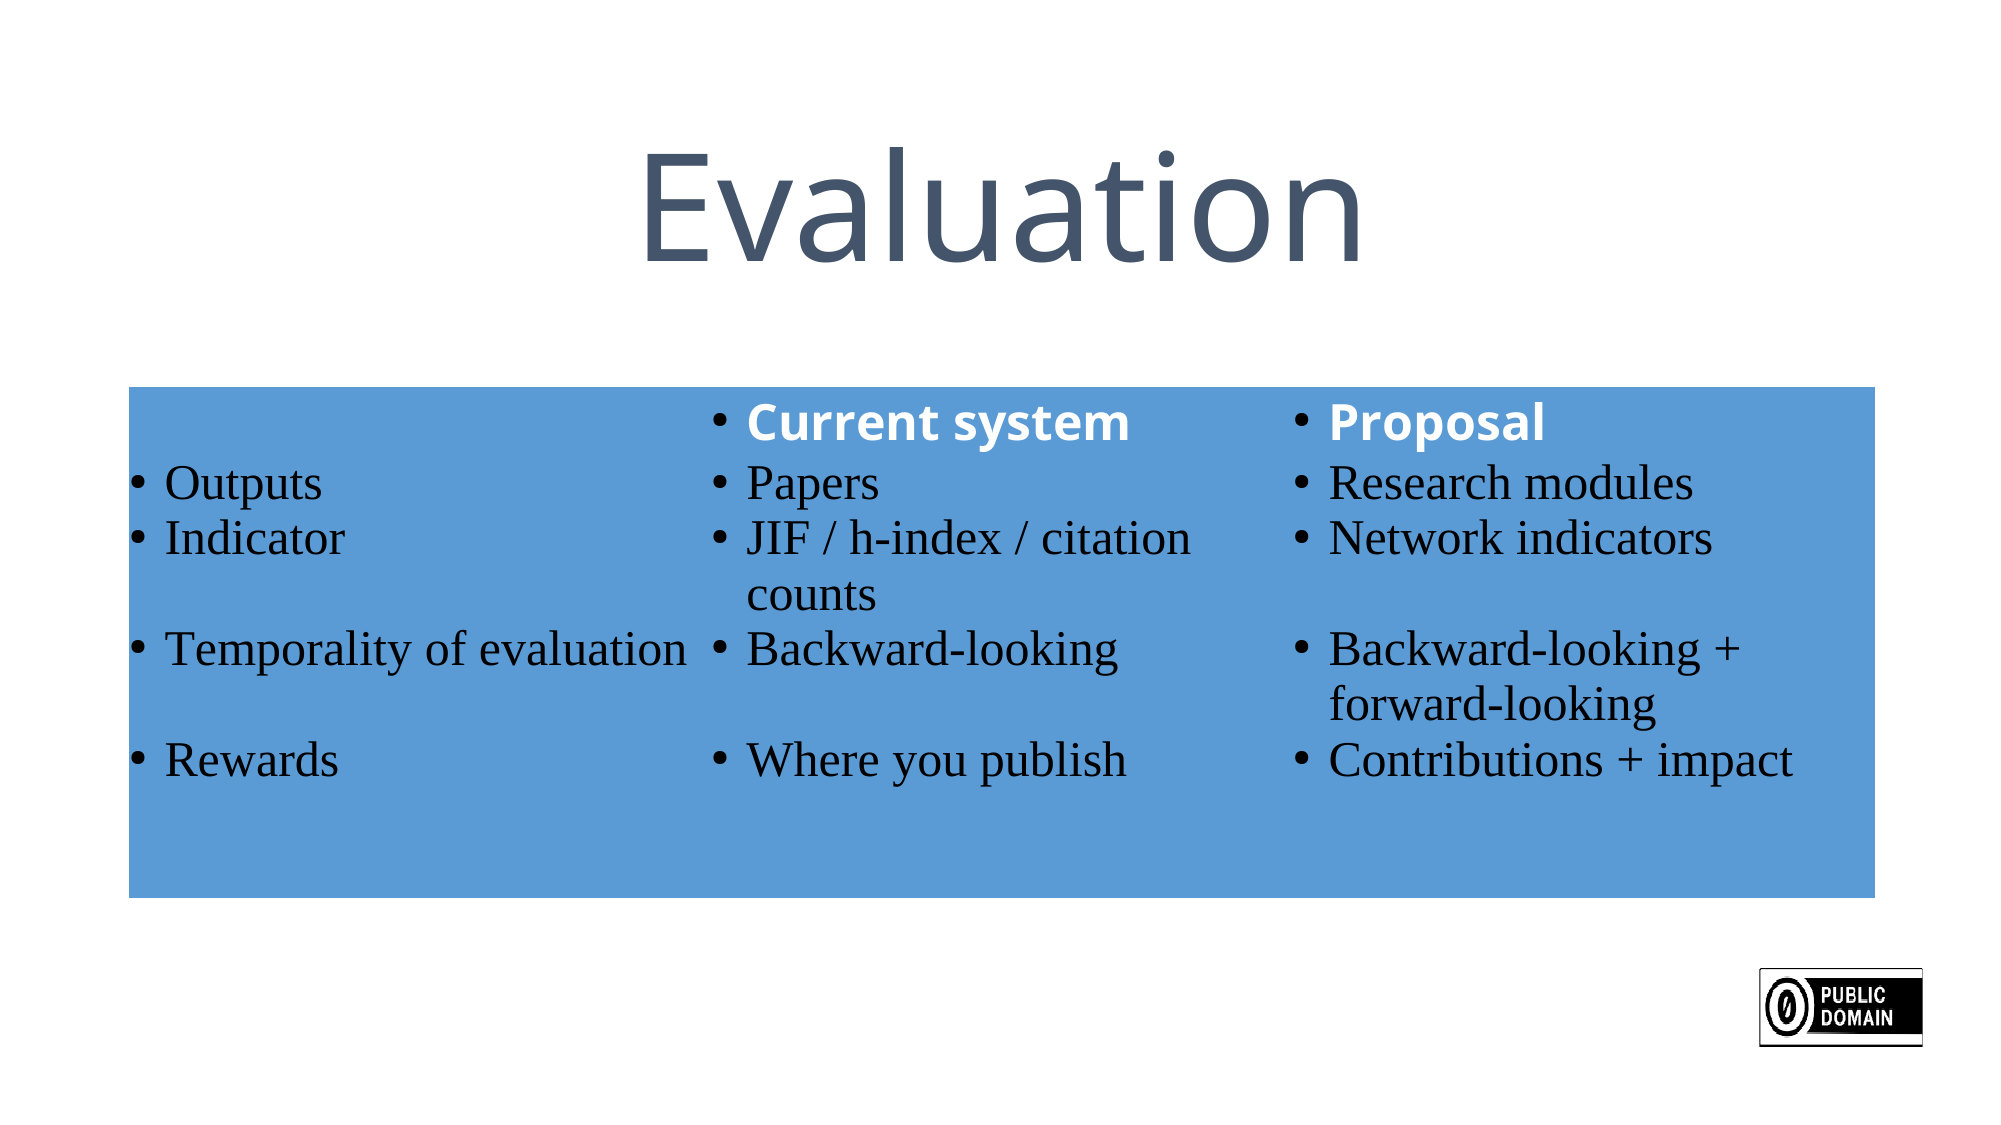

Evaluation
| | Current system | Proposal |
| --- | --- | --- |
| Outputs | Papers | Research modules |
| Indicator | JIF / h-index / citation counts | Network indicators |
| Temporality of evaluation | Backward-looking | Backward-looking + forward-looking |
| Rewards | Where you publish | Contributions + impact |
| | | |
| | | |